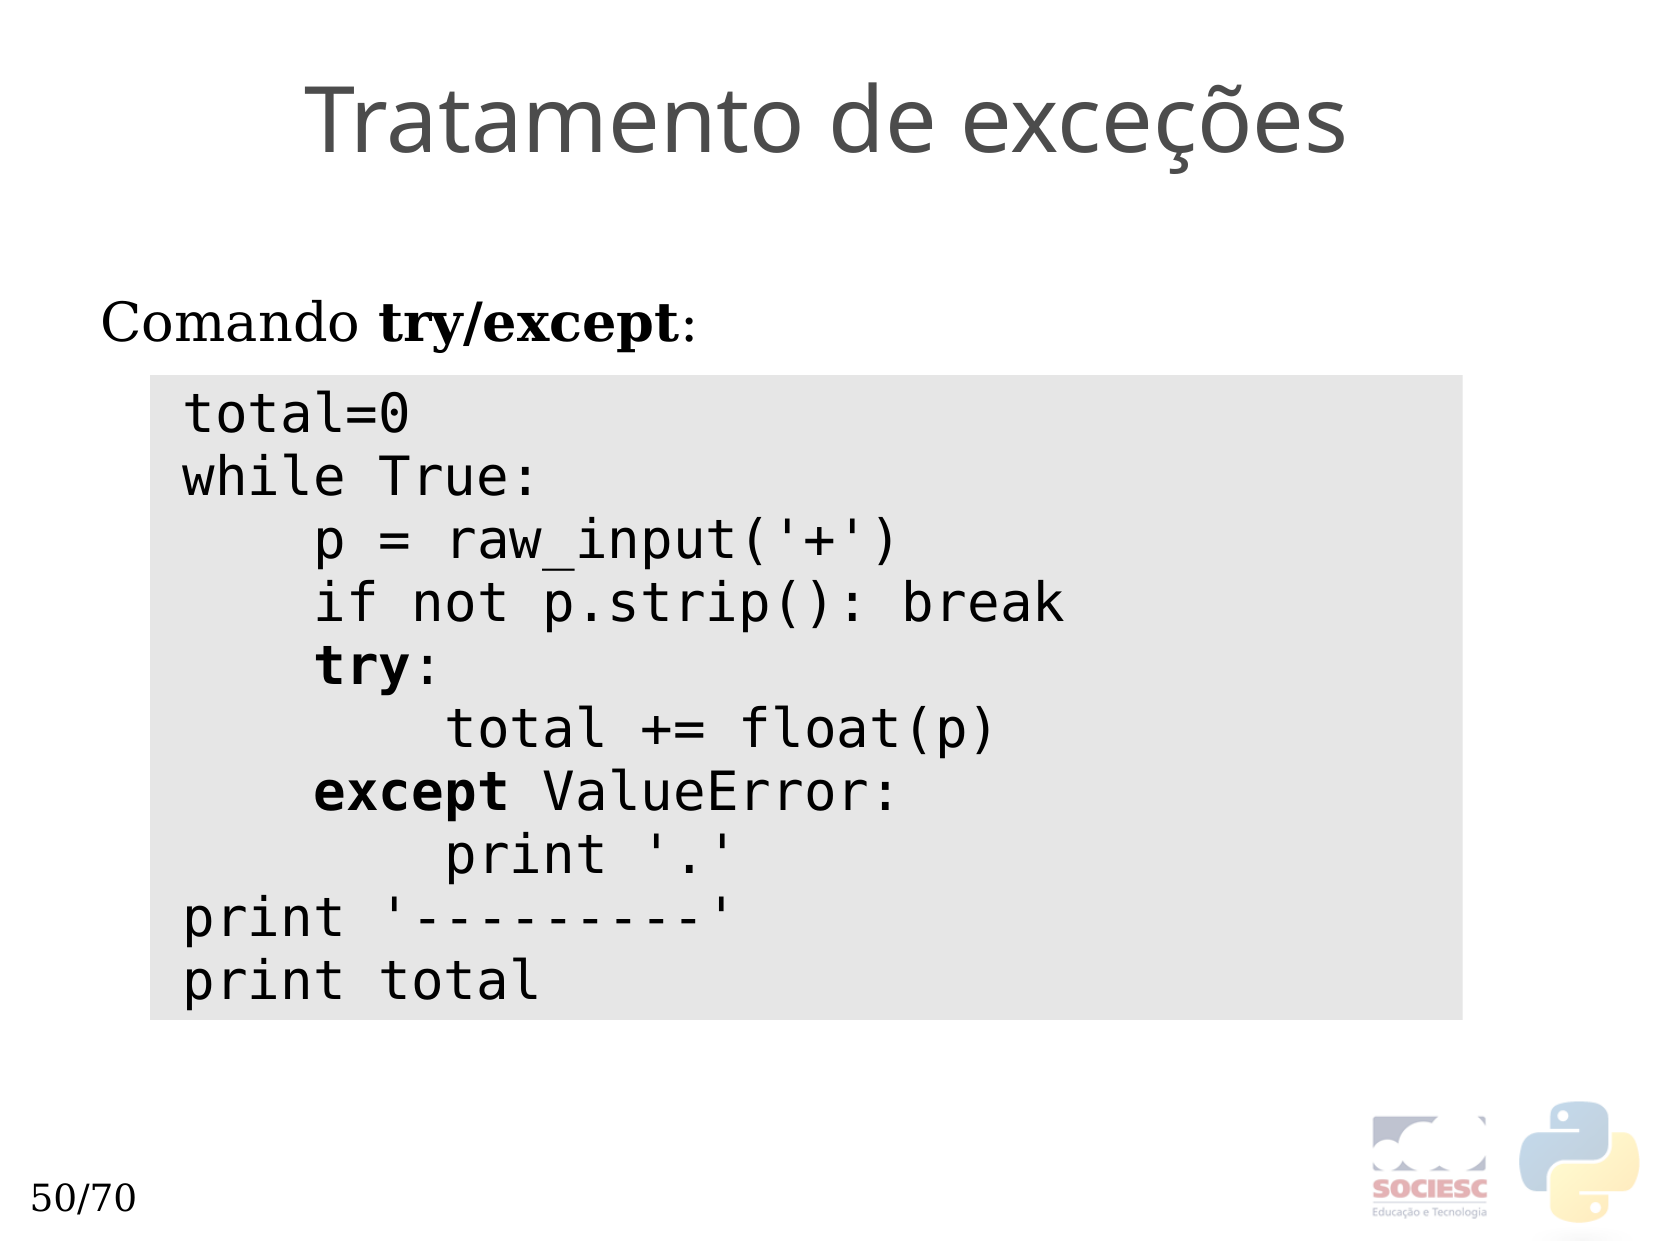

# Tratamento de exceções
Comando try/except:
total=0
while True:
 p = raw_input('+')
 if not p.strip(): break
 try:
 total += float(p)
 except ValueError:
 print '.'
print '---------'
print total